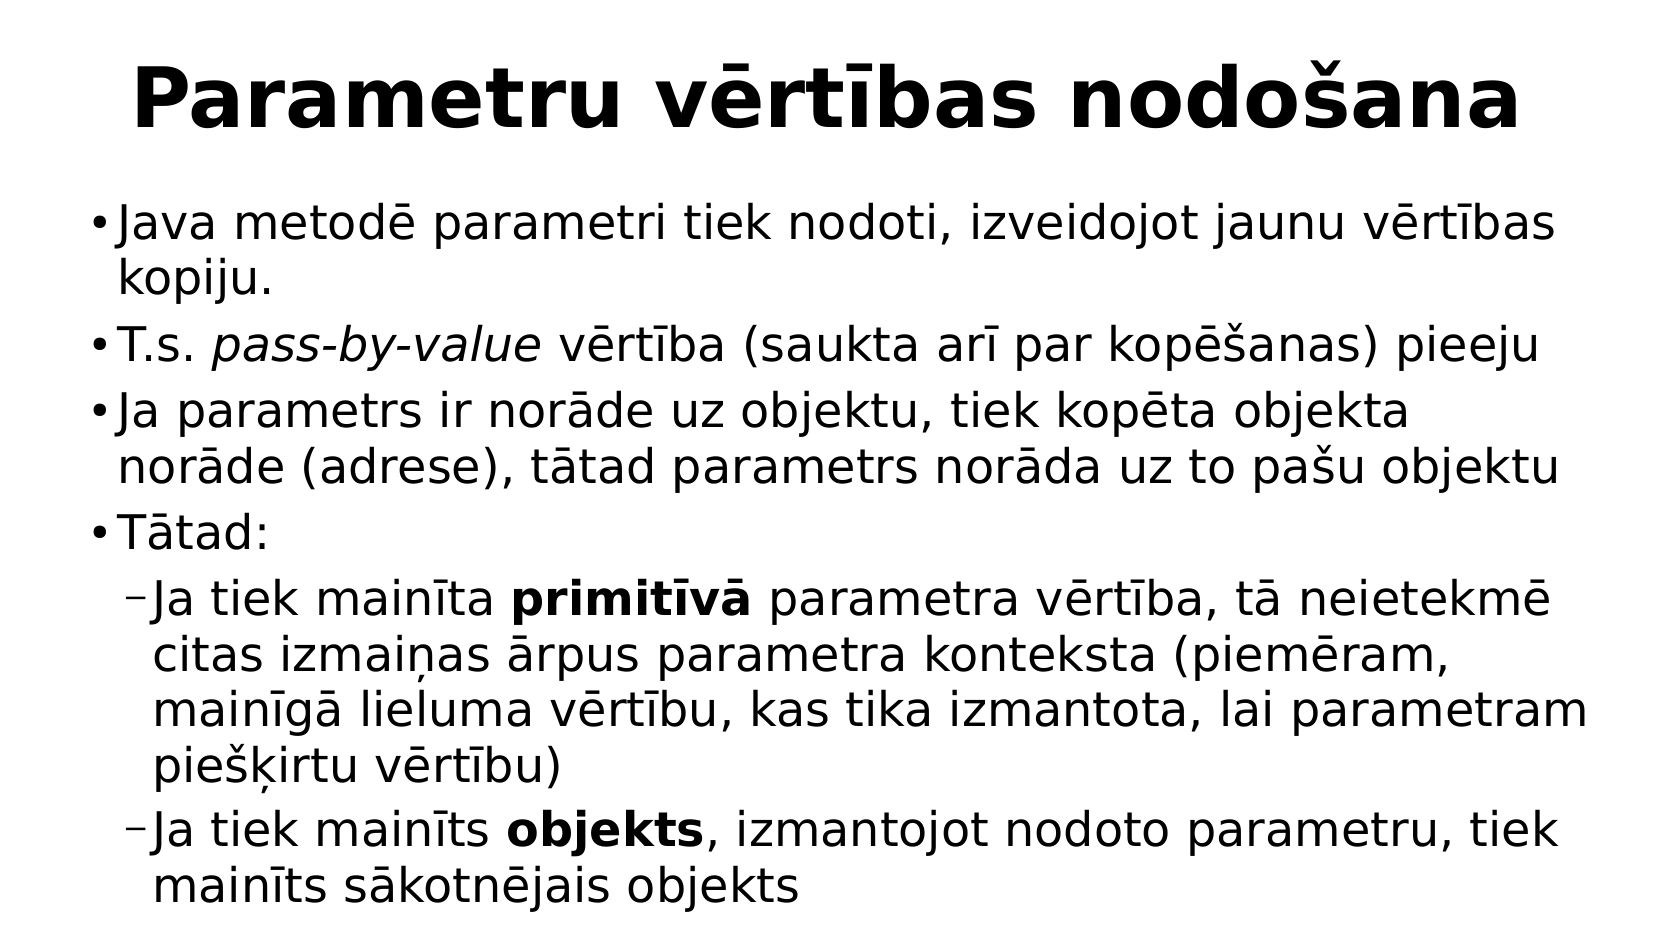

# Parametru vērtības nodošana
Java metodē parametri tiek nodoti, izveidojot jaunu vērtības kopiju.
T.s. pass-by-value vērtība (saukta arī par kopēšanas) pieeju
Ja parametrs ir norāde uz objektu, tiek kopēta objekta norāde (adrese), tātad parametrs norāda uz to pašu objektu
Tātad:
Ja tiek mainīta primitīvā parametra vērtība, tā neietekmē citas izmaiņas ārpus parametra konteksta (piemēram, mainīgā lieluma vērtību, kas tika izmantota, lai parametram piešķirtu vērtību)
Ja tiek mainīts objekts, izmantojot nodoto parametru, tiek mainīts sākotnējais objekts